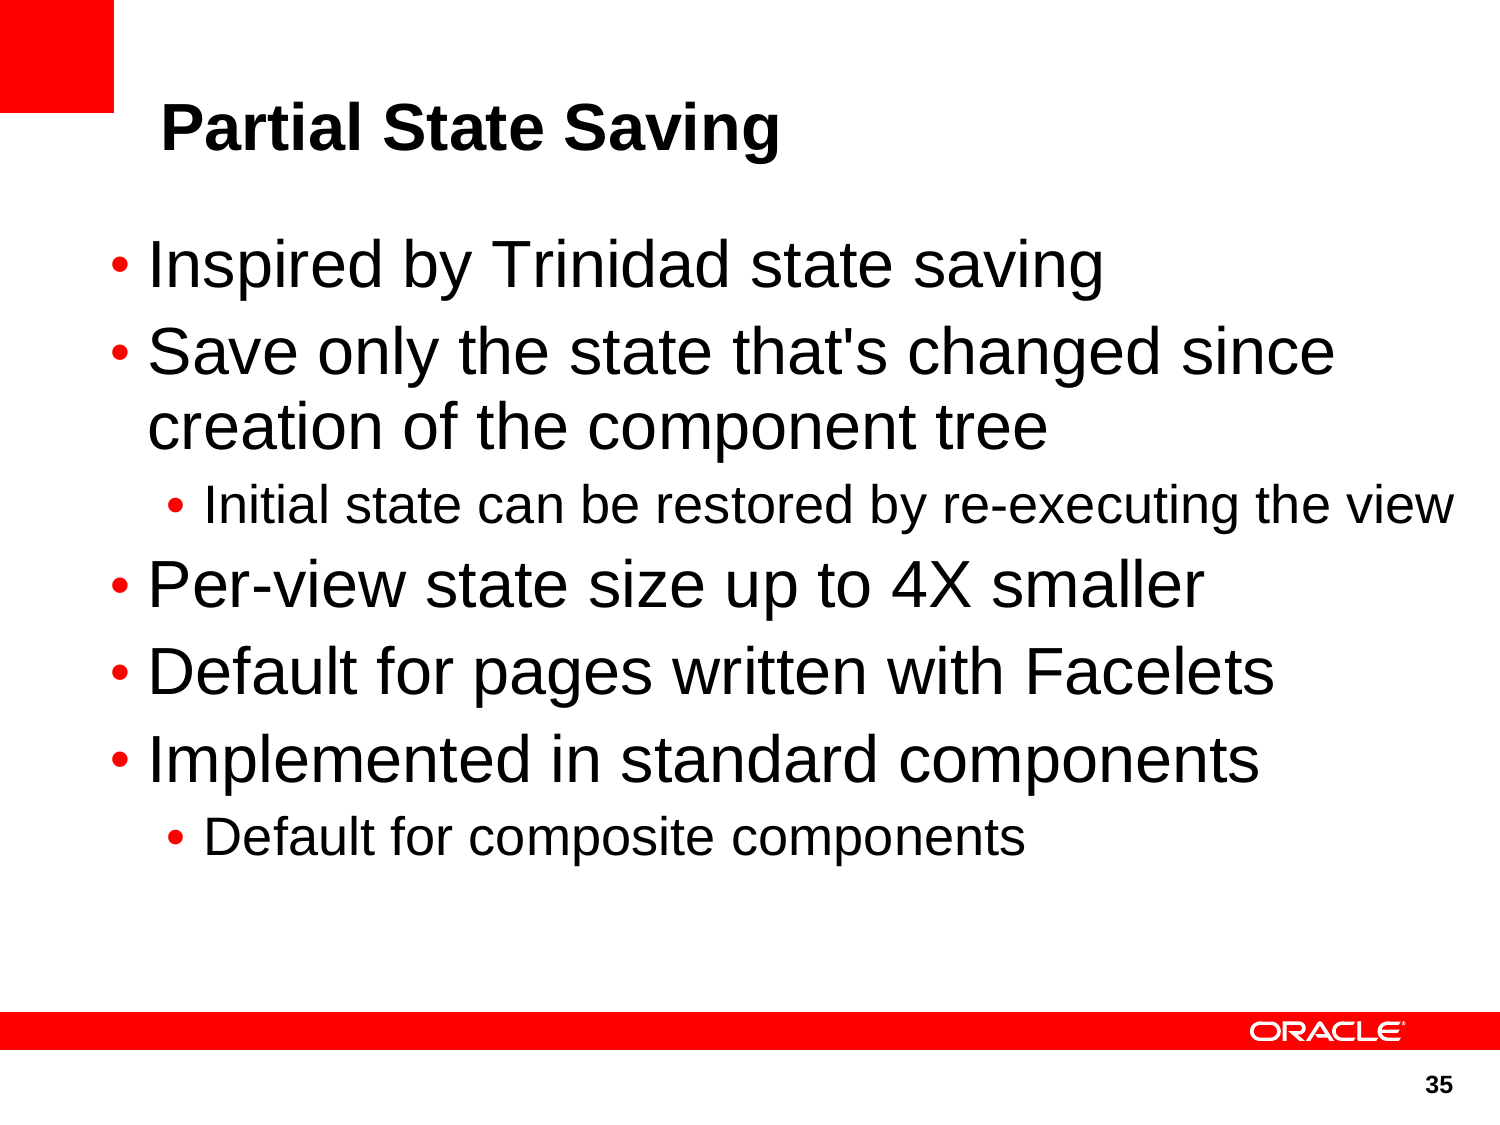

# Partial State Saving
Inspired by Trinidad state saving
Save only the state that's changed since creation of the component tree
Initial state can be restored by re-executing the view
Per-view state size up to 4X smaller
Default for pages written with Facelets
Implemented in standard components
Default for composite components